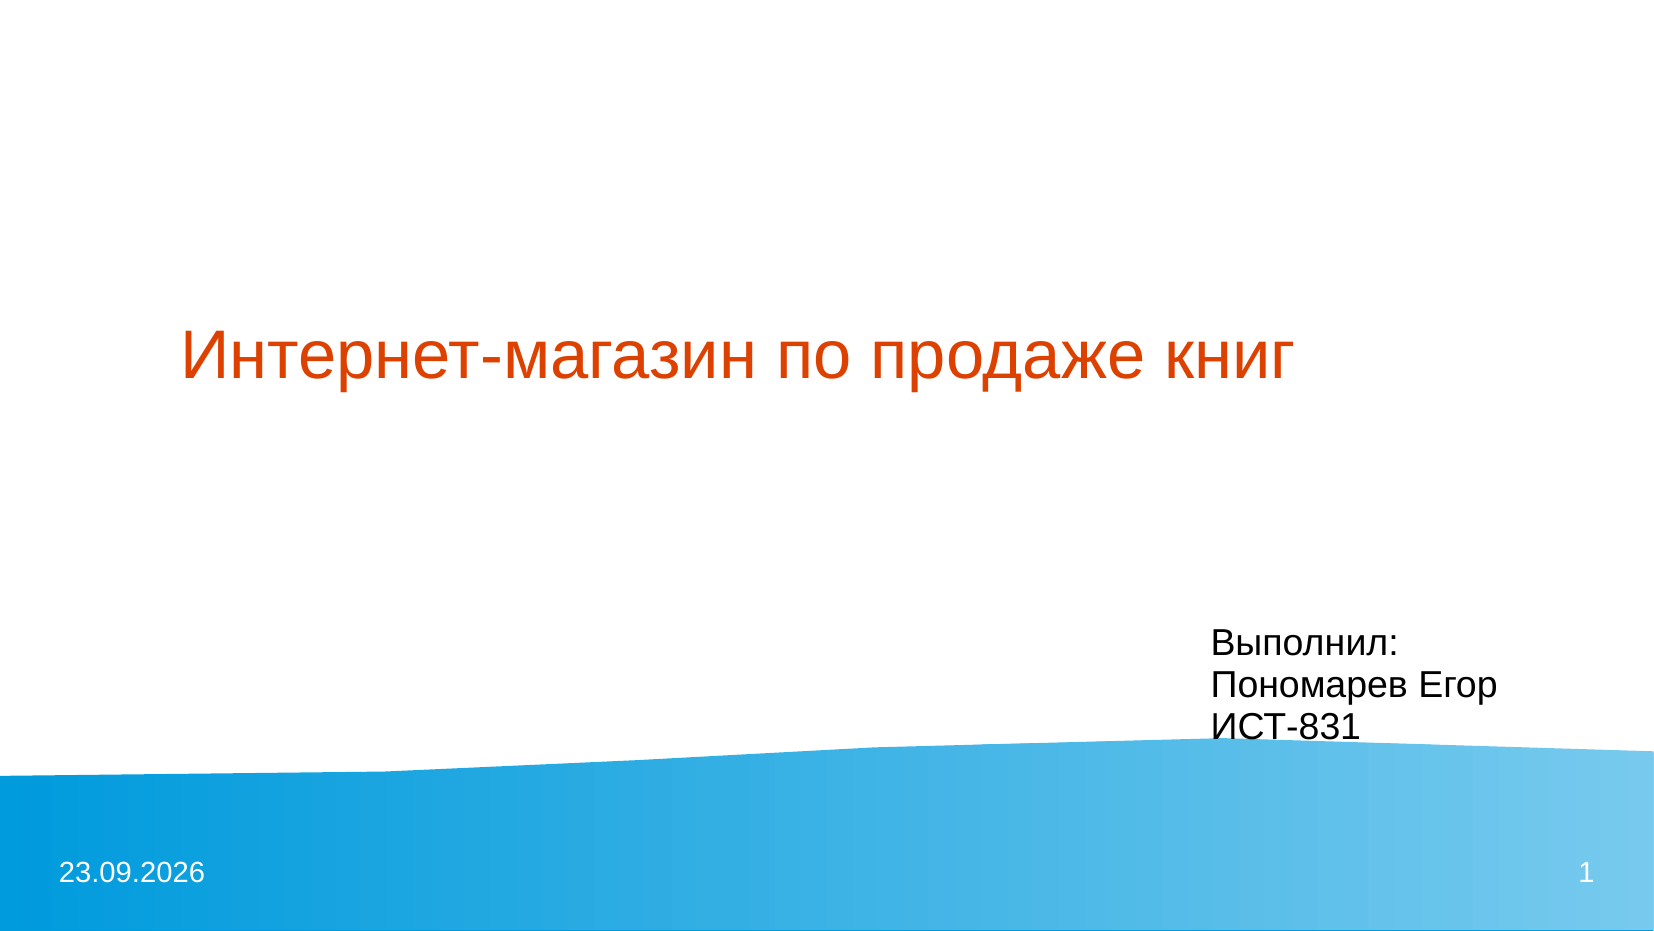

# Интернет-магазин по продаже книг
Выполнил:
Пономарев Егор
ИСТ-831